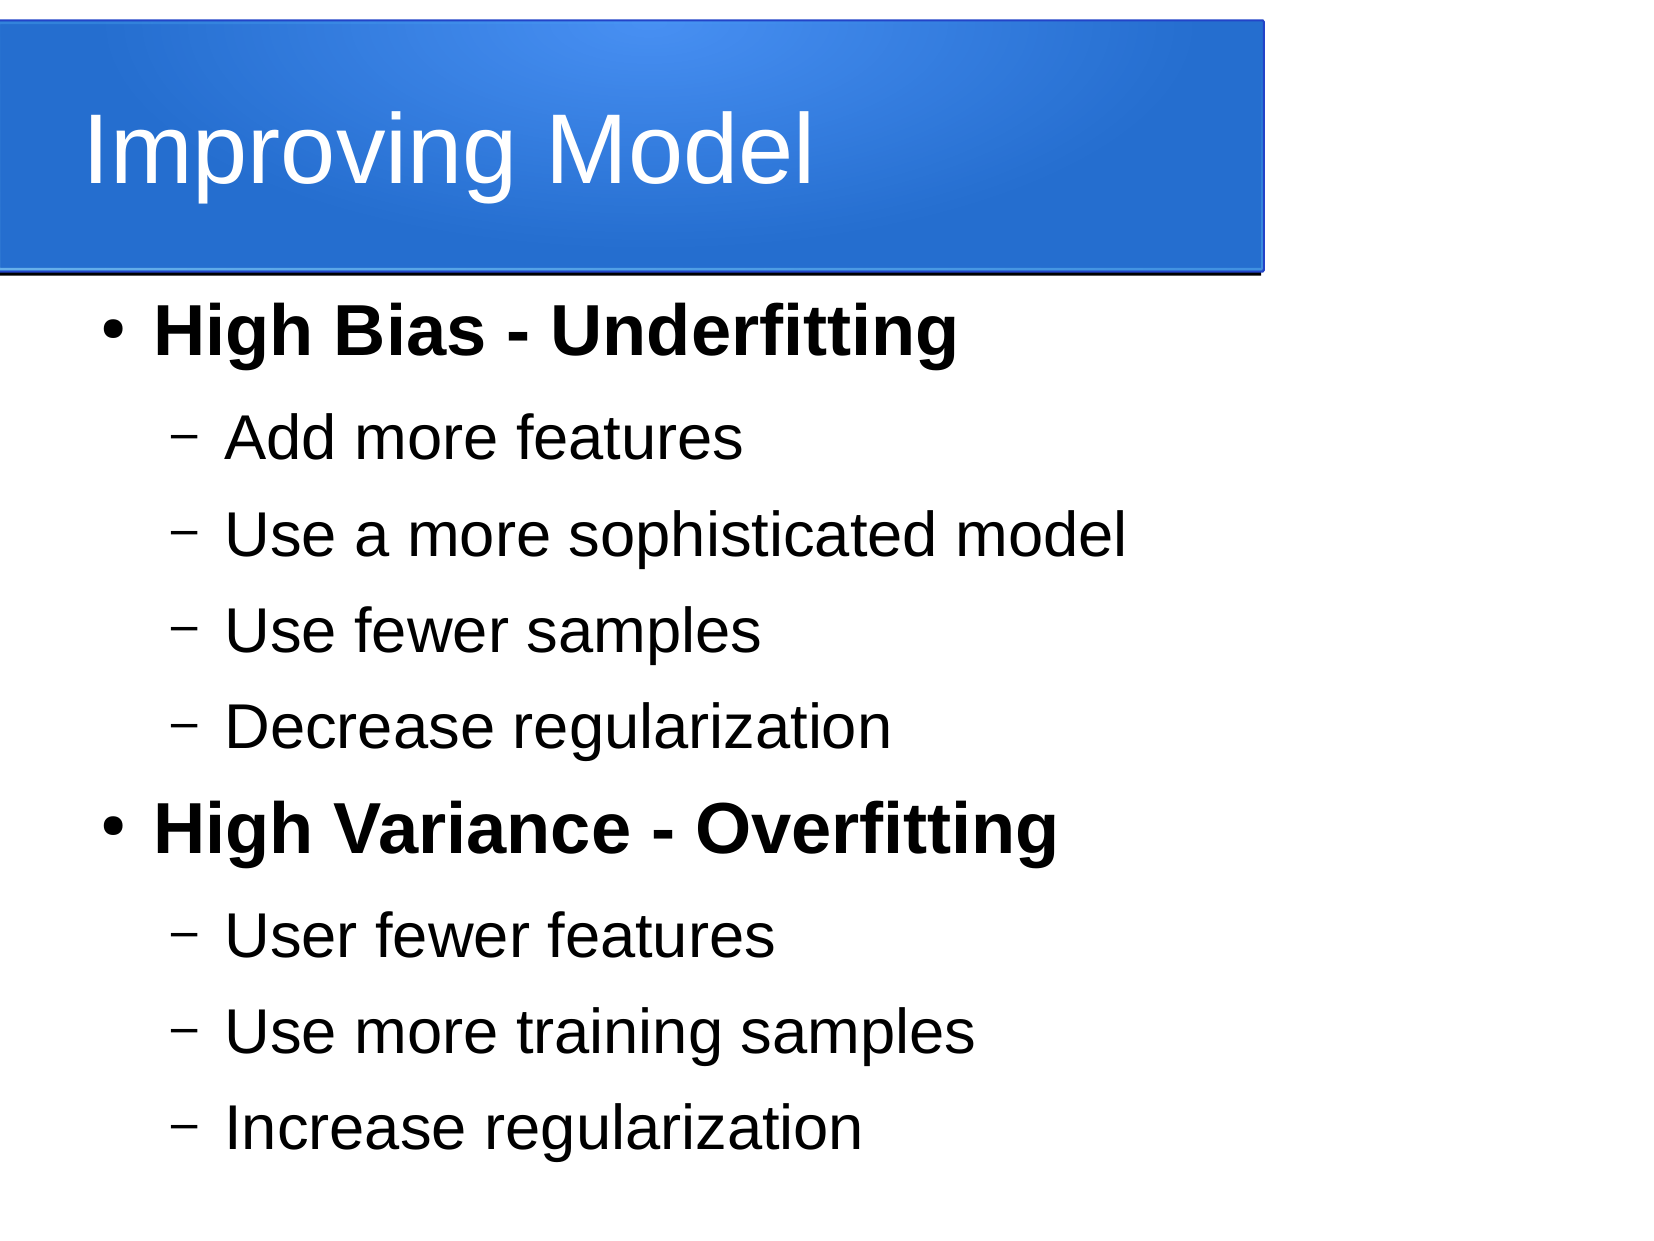

# Improving Model
High Bias - Underfitting
Add more features
Use a more sophisticated model
Use fewer samples
Decrease regularization
High Variance - Overfitting
User fewer features
Use more training samples
Increase regularization